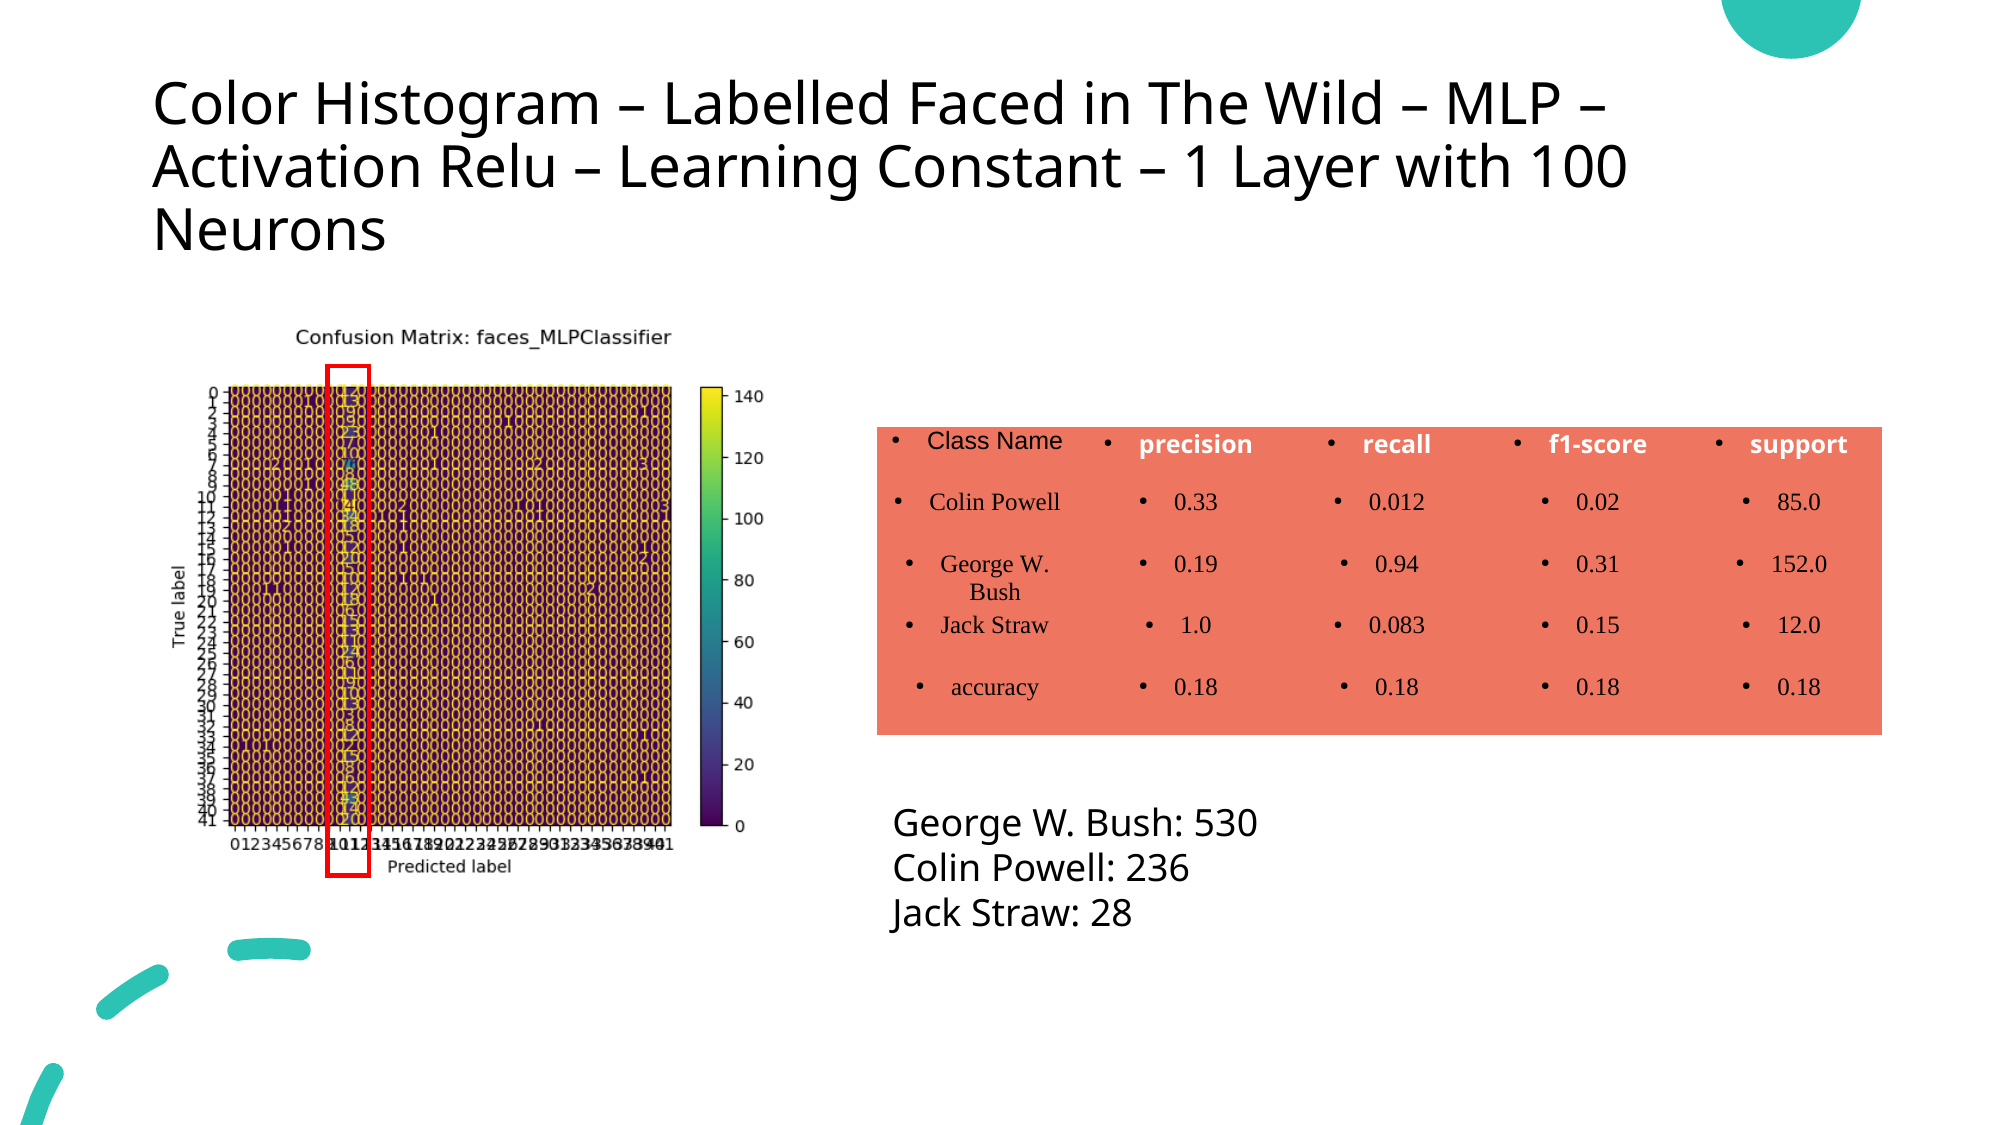

# Color Histogram – Labelled Faced in The Wild – MLP –Activation Relu – Learning Constant – 1 Layer with 100 Neurons
| Class Name | precision | recall | f1-score | support |
| --- | --- | --- | --- | --- |
| Colin Powell | 0.33 | 0.012 | 0.02 | 85.0 |
| George W. Bush | 0.19 | 0.94 | 0.31 | 152.0 |
| Jack Straw | 1.0 | 0.083 | 0.15 | 12.0 |
| accuracy | 0.18 | 0.18 | 0.18 | 0.18 |
George W. Bush: 530
Colin Powell: 236
Jack Straw: 28